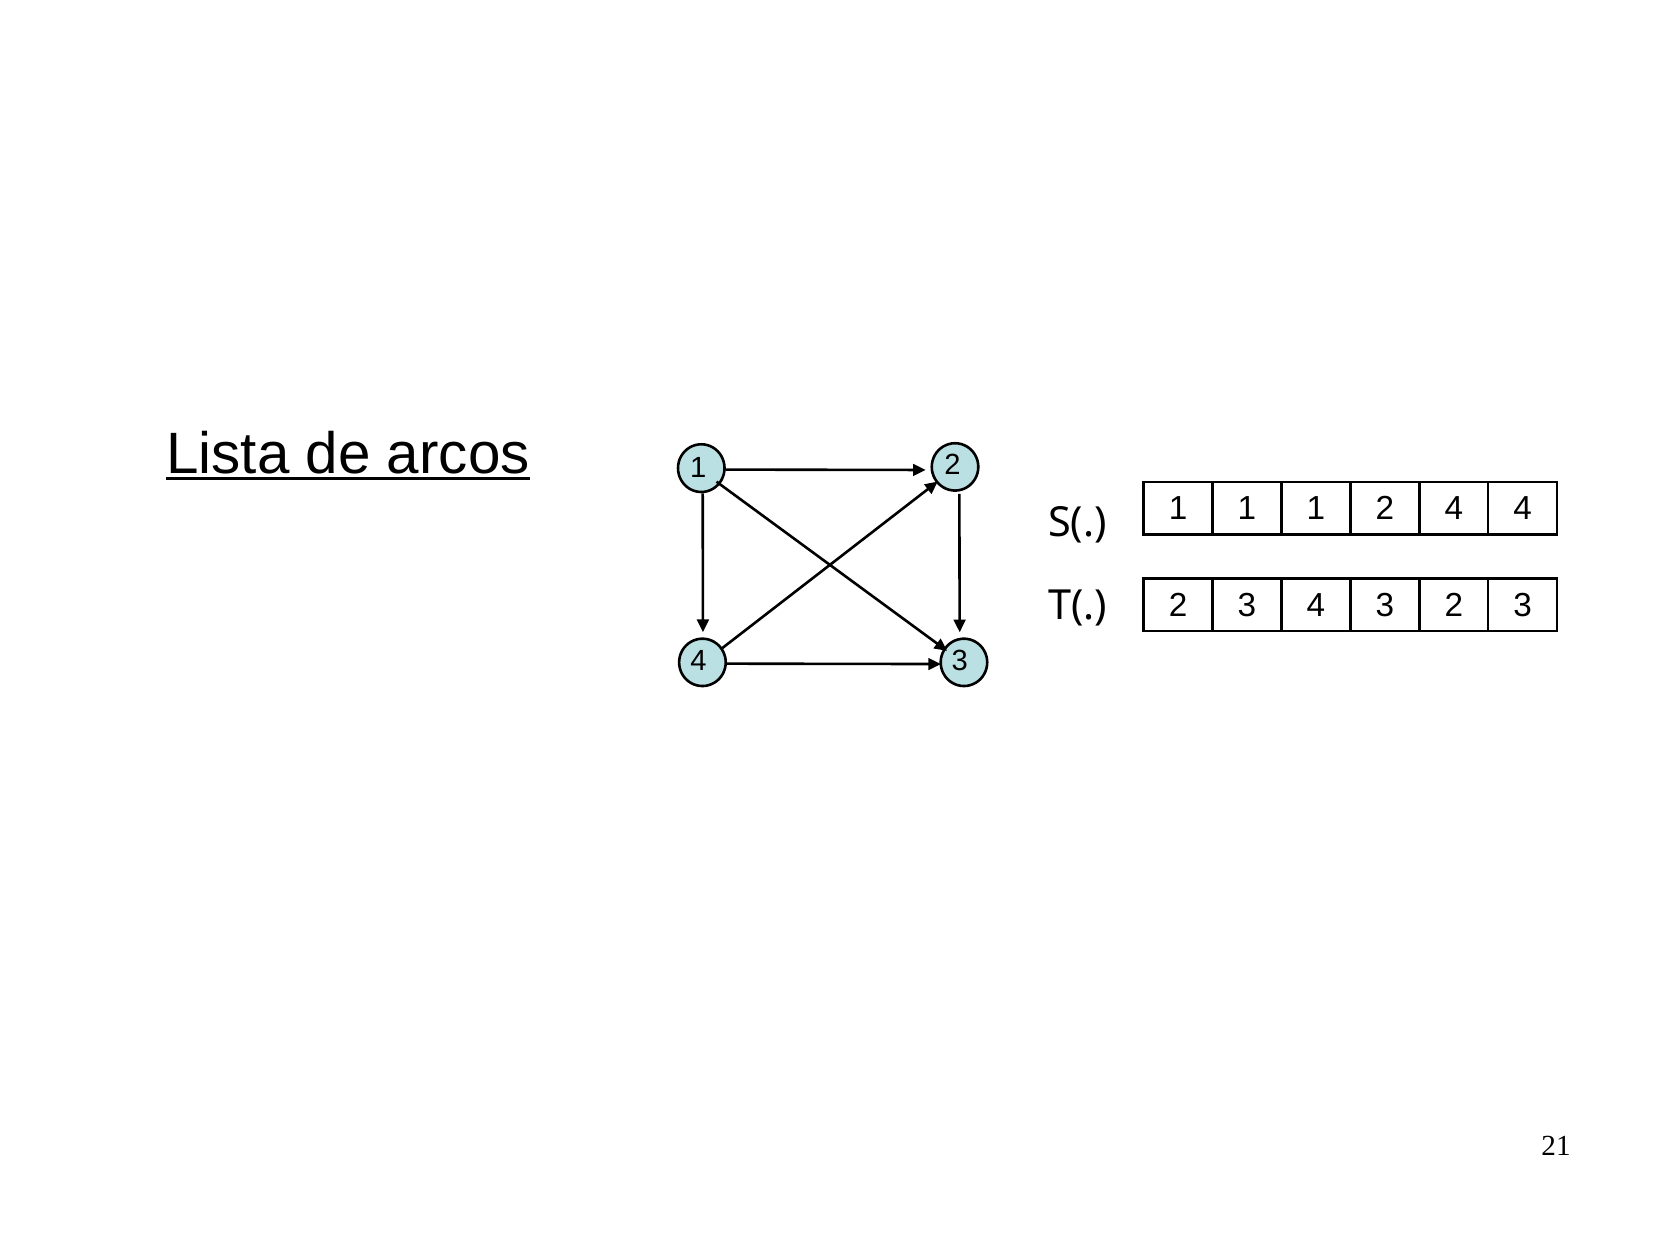

#
Lista de arcos
2
1
4
3
1
1
1
2
4
4
S(.)‏
T(.)‏
2
3
4
3
2
3
21